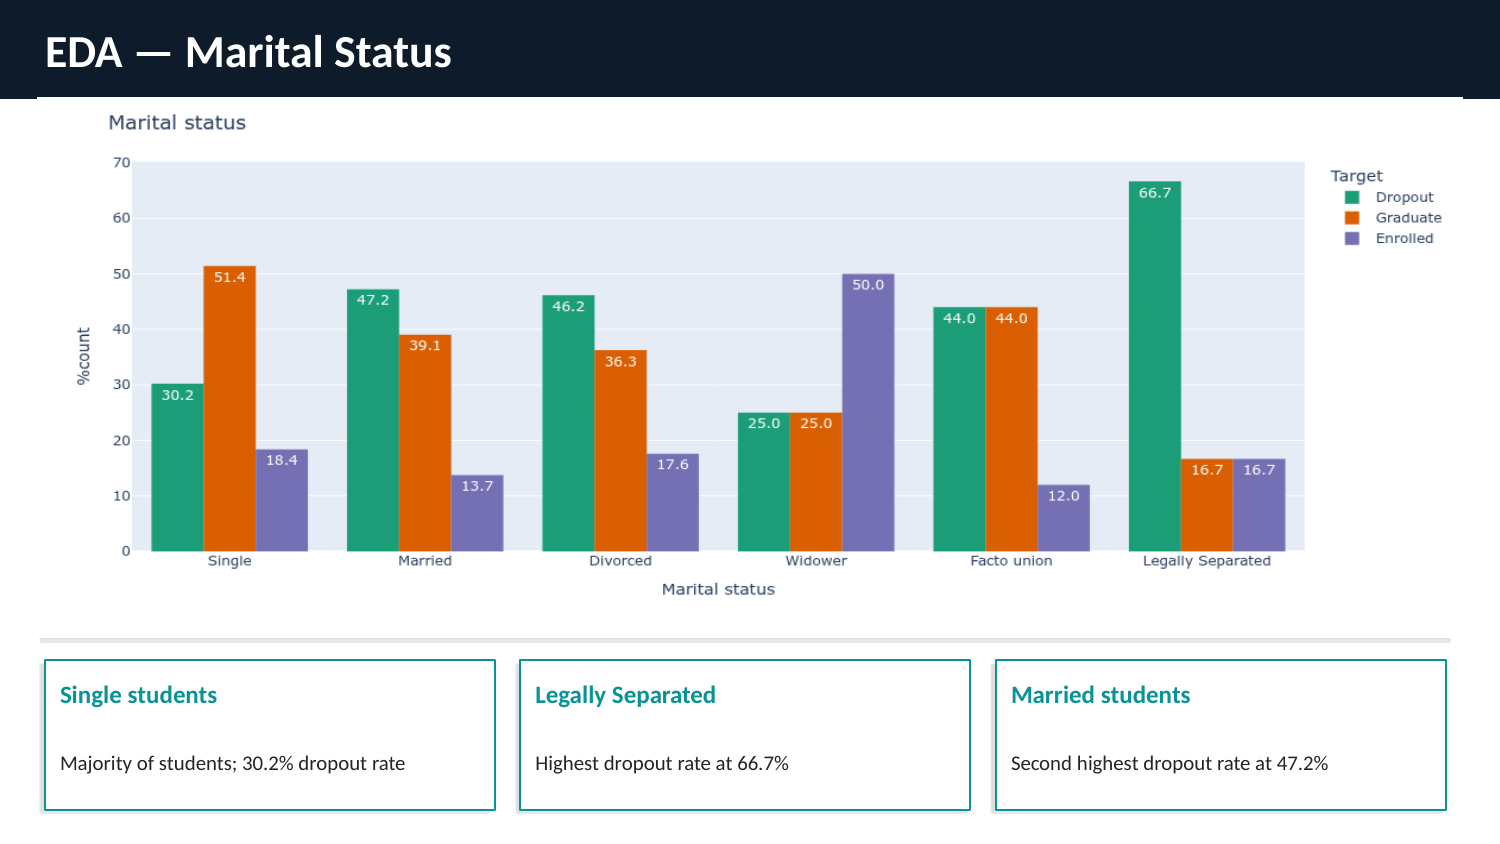

EDA — Marital Status
[ INSERT: Marital Status Distribution Charts from Notebook ]
Single students
Legally Separated
Married students
Majority of students; 30.2% dropout rate
Highest dropout rate at 66.7%
Second highest dropout rate at 47.2%